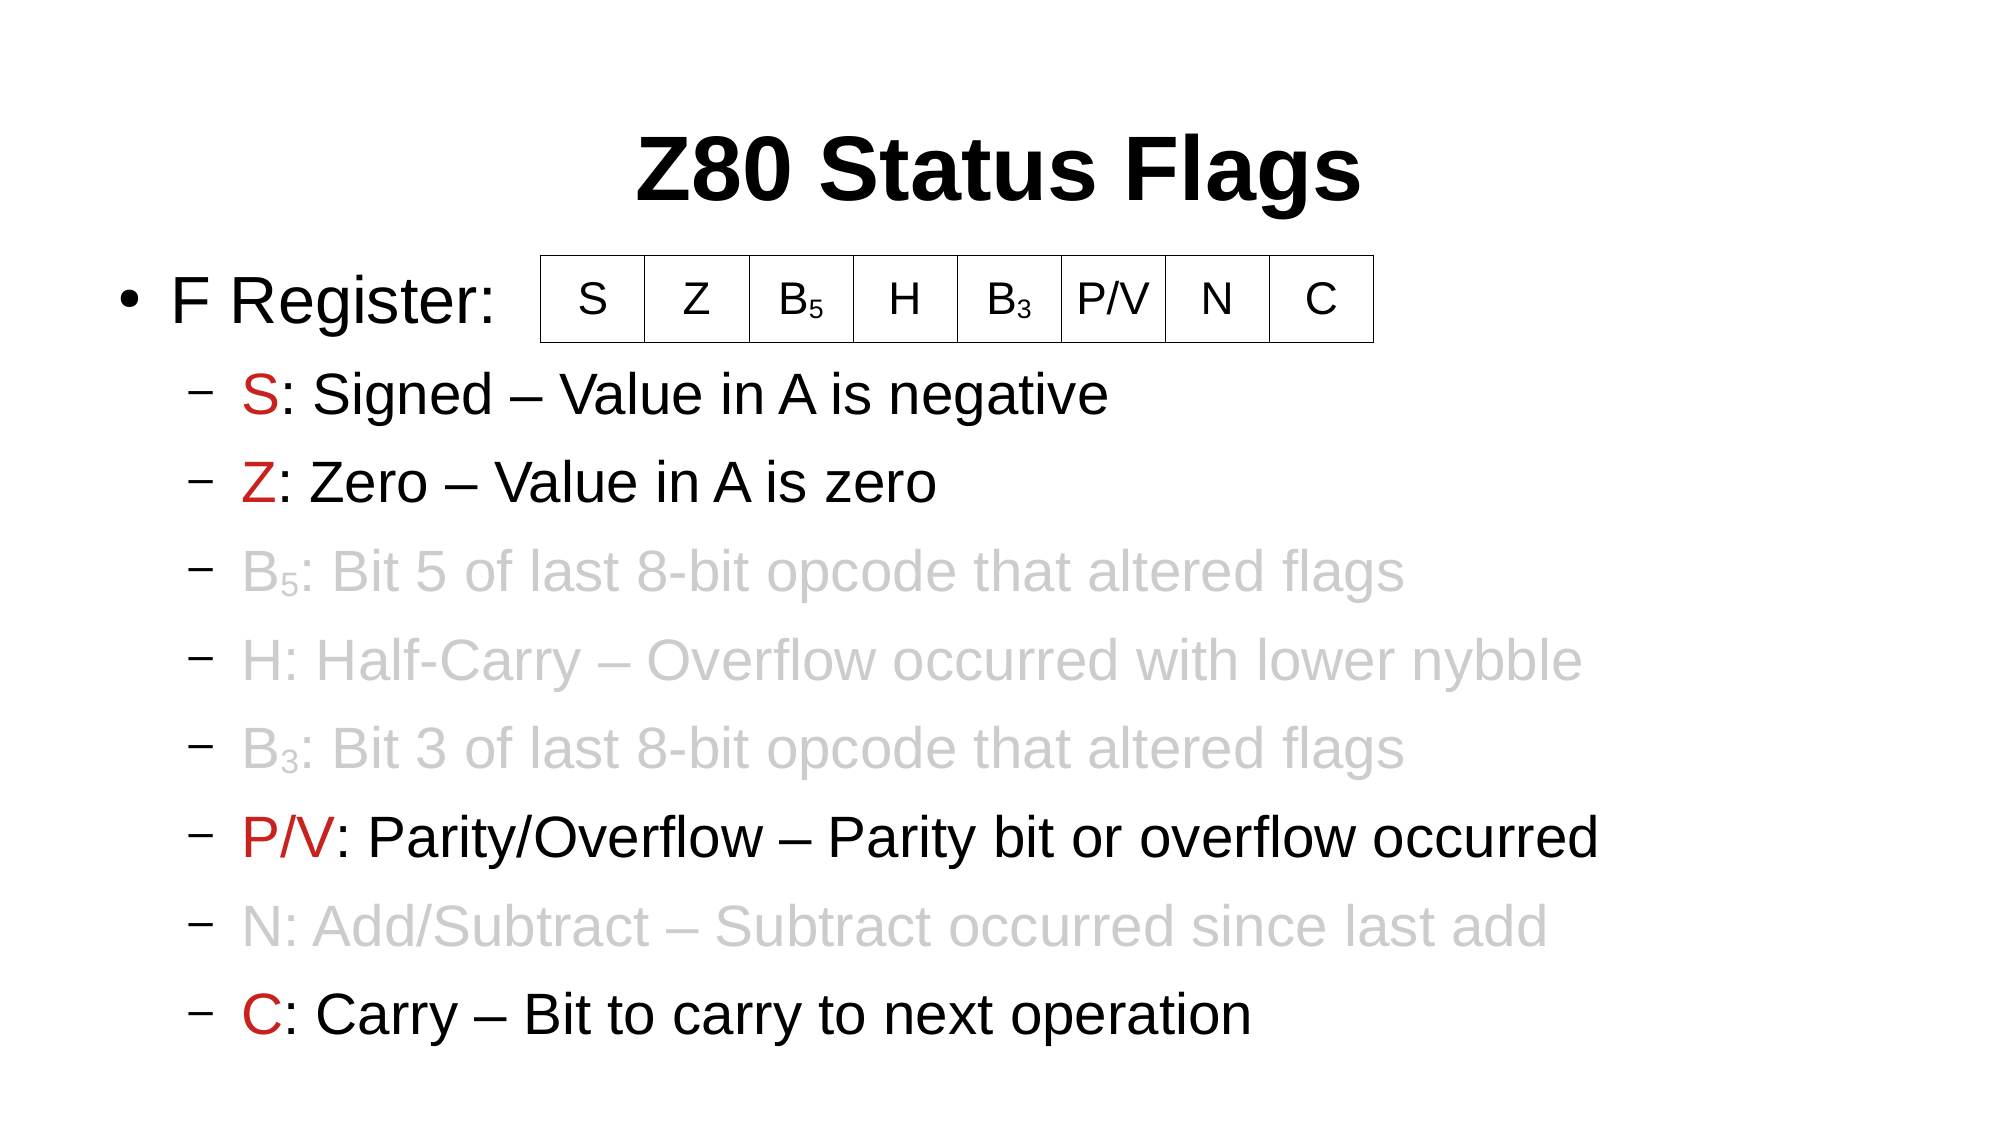

# Z80 Status Flags
| S | Z | B5 | H | B3 | P/V | N | C |
| --- | --- | --- | --- | --- | --- | --- | --- |
F Register:
S: Signed – Value in A is negative
Z: Zero – Value in A is zero
B5: Bit 5 of last 8-bit opcode that altered flags
H: Half-Carry – Overflow occurred with lower nybble
B3: Bit 3 of last 8-bit opcode that altered flags
P/V: Parity/Overflow – Parity bit or overflow occurred
N: Add/Subtract – Subtract occurred since last add
C: Carry – Bit to carry to next operation